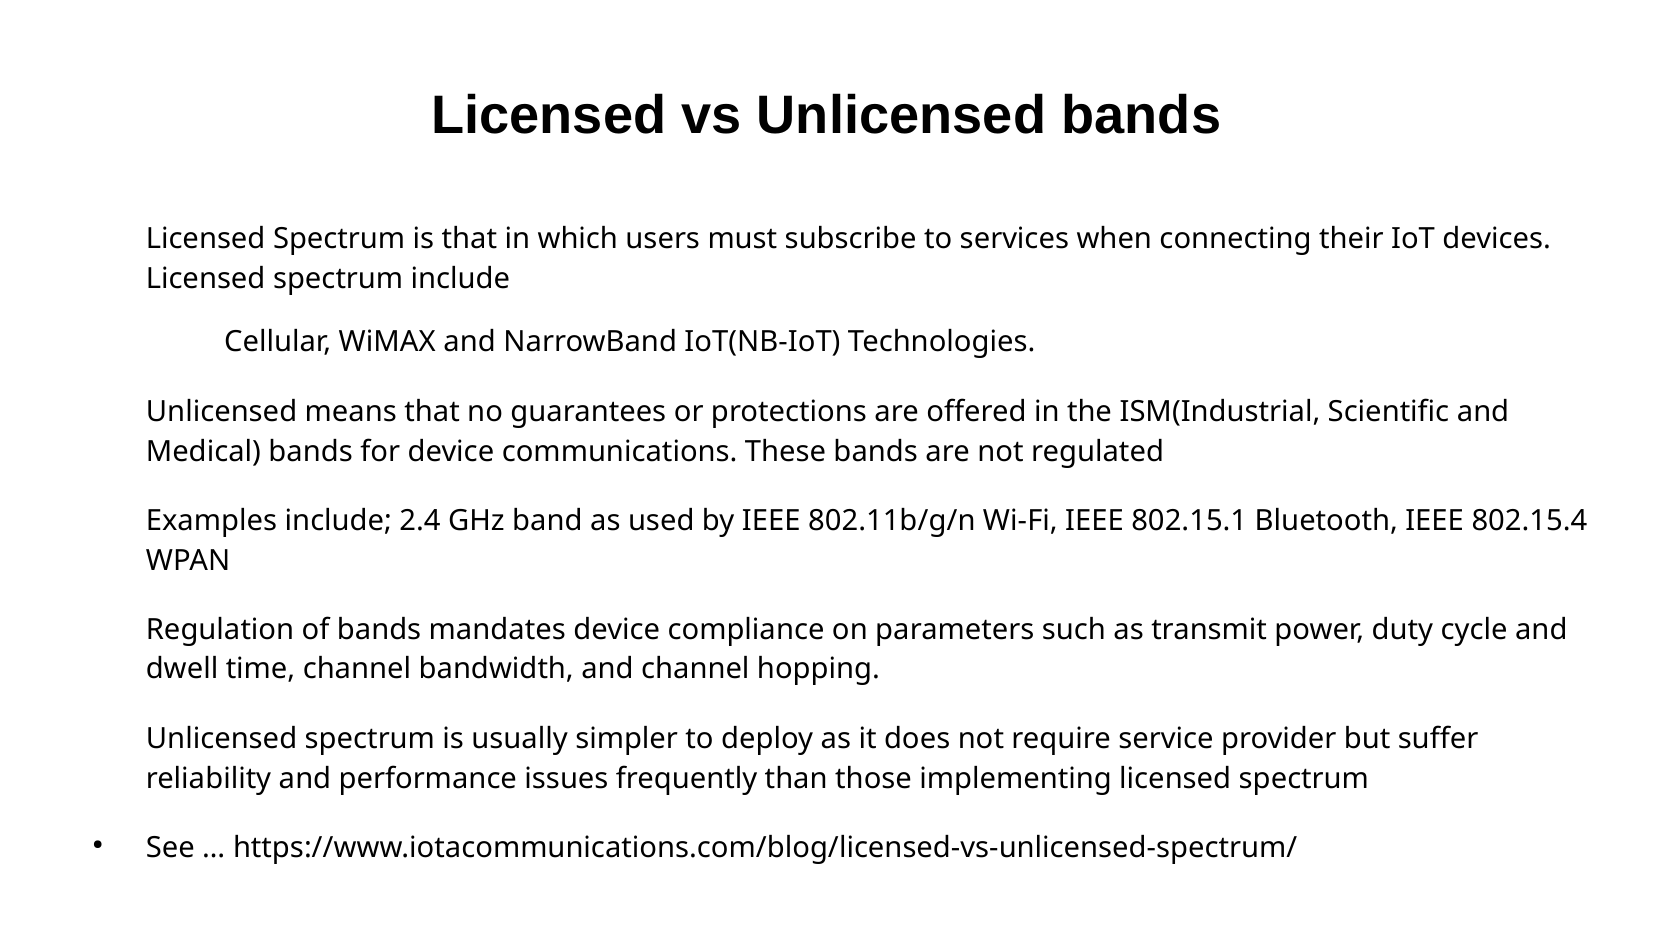

# Licensed vs Unlicensed bands
Licensed Spectrum is that in which users must subscribe to services when connecting their IoT devices. Licensed spectrum include
 Cellular, WiMAX and NarrowBand IoT(NB-IoT) Technologies.
Unlicensed means that no guarantees or protections are offered in the ISM(Industrial, Scientific and Medical) bands for device communications. These bands are not regulated
Examples include; 2.4 GHz band as used by IEEE 802.11b/g/n Wi-Fi, IEEE 802.15.1 Bluetooth, IEEE 802.15.4 WPAN
Regulation of bands mandates device compliance on parameters such as transmit power, duty cycle and dwell time, channel bandwidth, and channel hopping.
Unlicensed spectrum is usually simpler to deploy as it does not require service provider but suffer reliability and performance issues frequently than those implementing licensed spectrum
See … https://www.iotacommunications.com/blog/licensed-vs-unlicensed-spectrum/